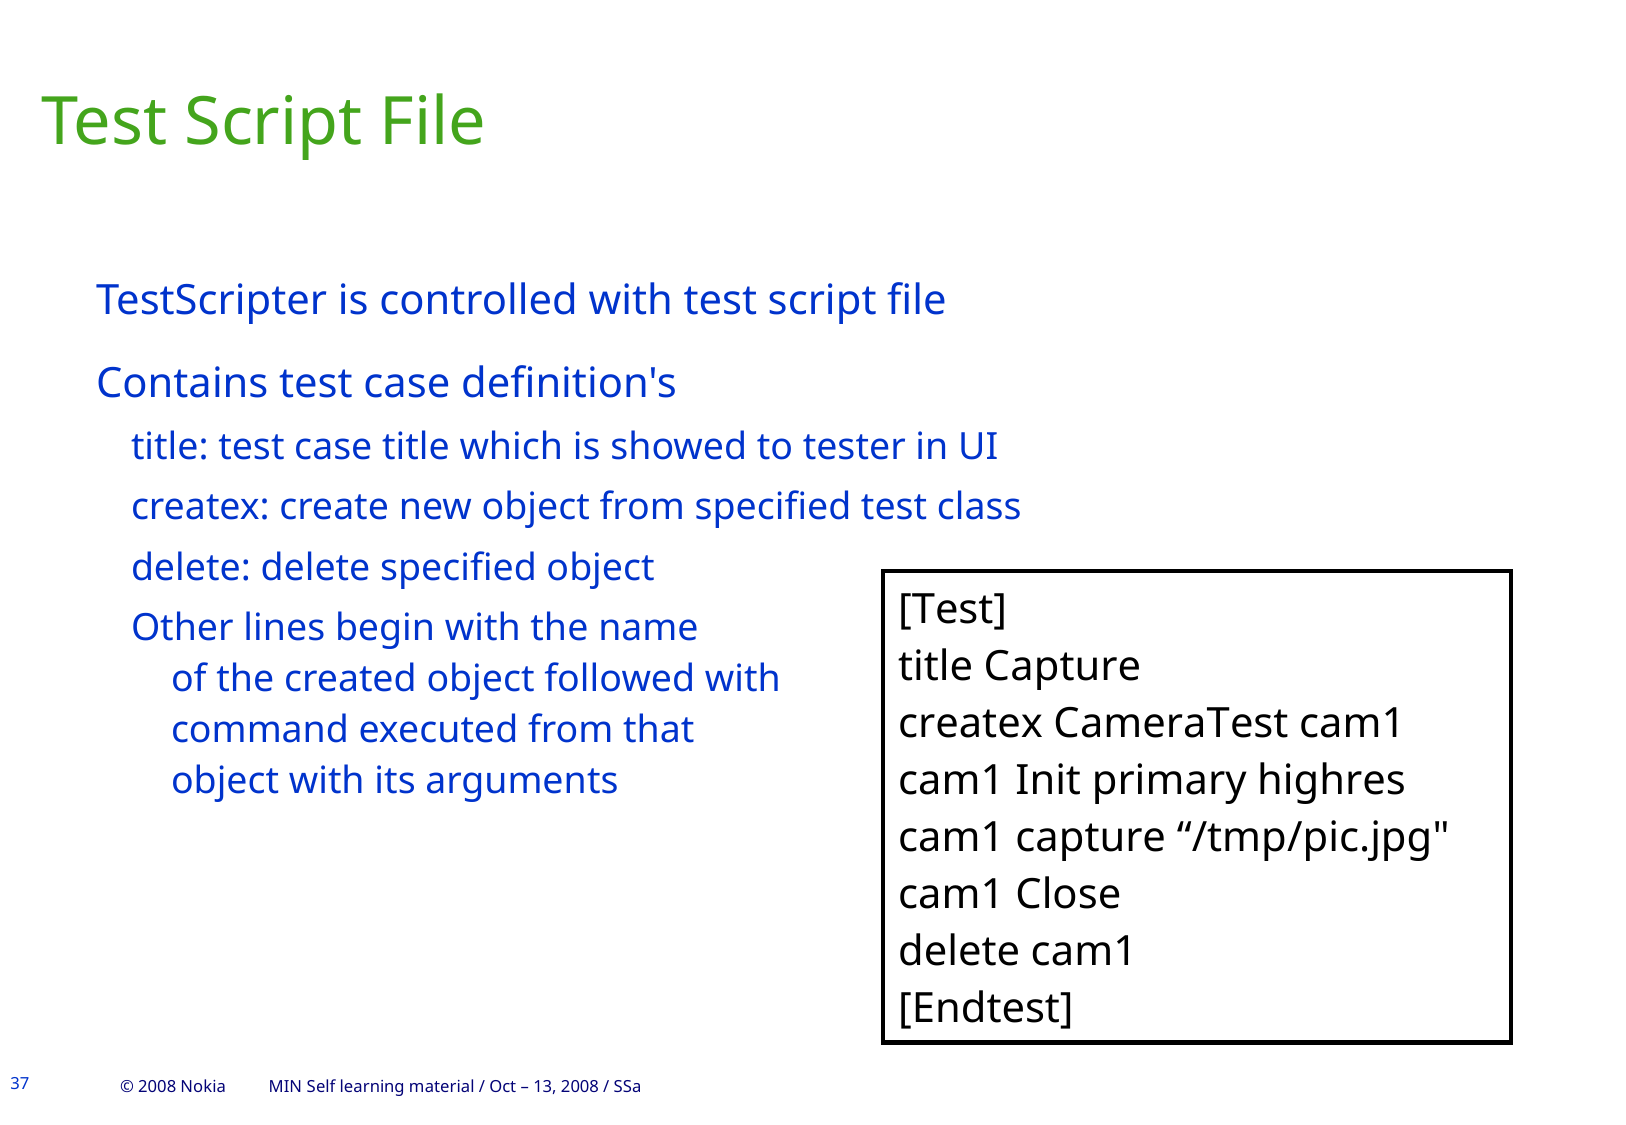

# Test Script File
TestScripter is controlled with test script file
Contains test case definition's
title: test case title which is showed to tester in UI
createx: create new object from specified test class
delete: delete specified object
Other lines begin with the name
of the created object followed with
command executed from that
object with its arguments
[Test]
title Capture
createx CameraTest cam1
cam1 Init primary highres
cam1 capture “/tmp/pic.jpg"
cam1 Close
delete cam1
[Endtest]